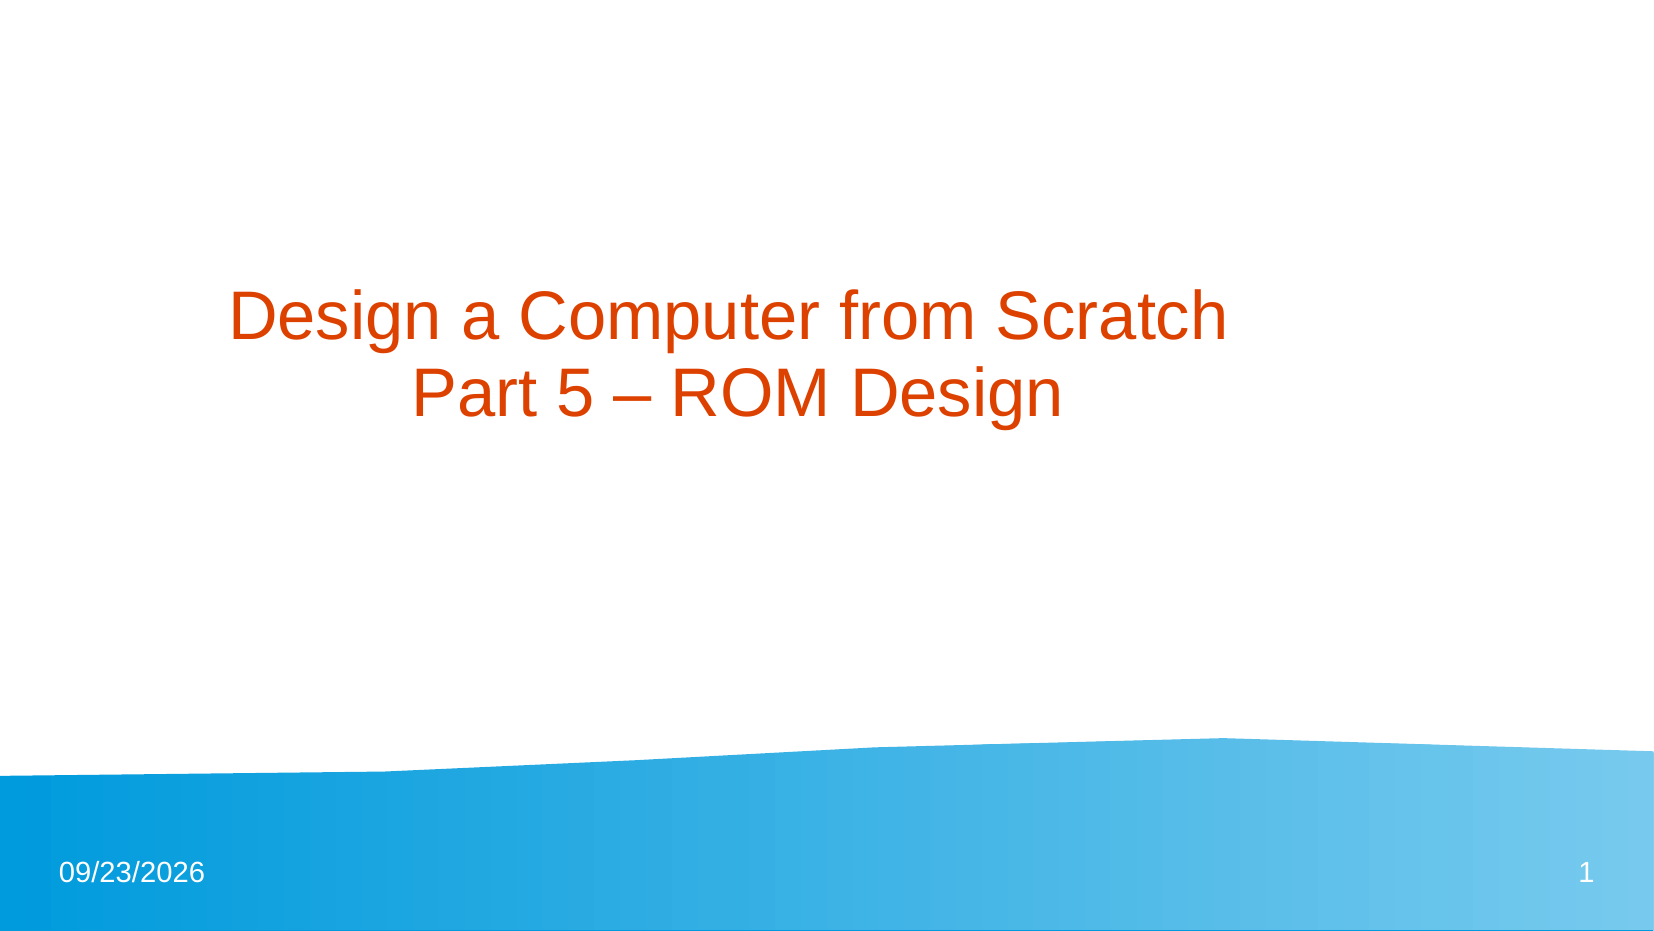

# Design a Computer from Scratch Part 5 – ROM Design